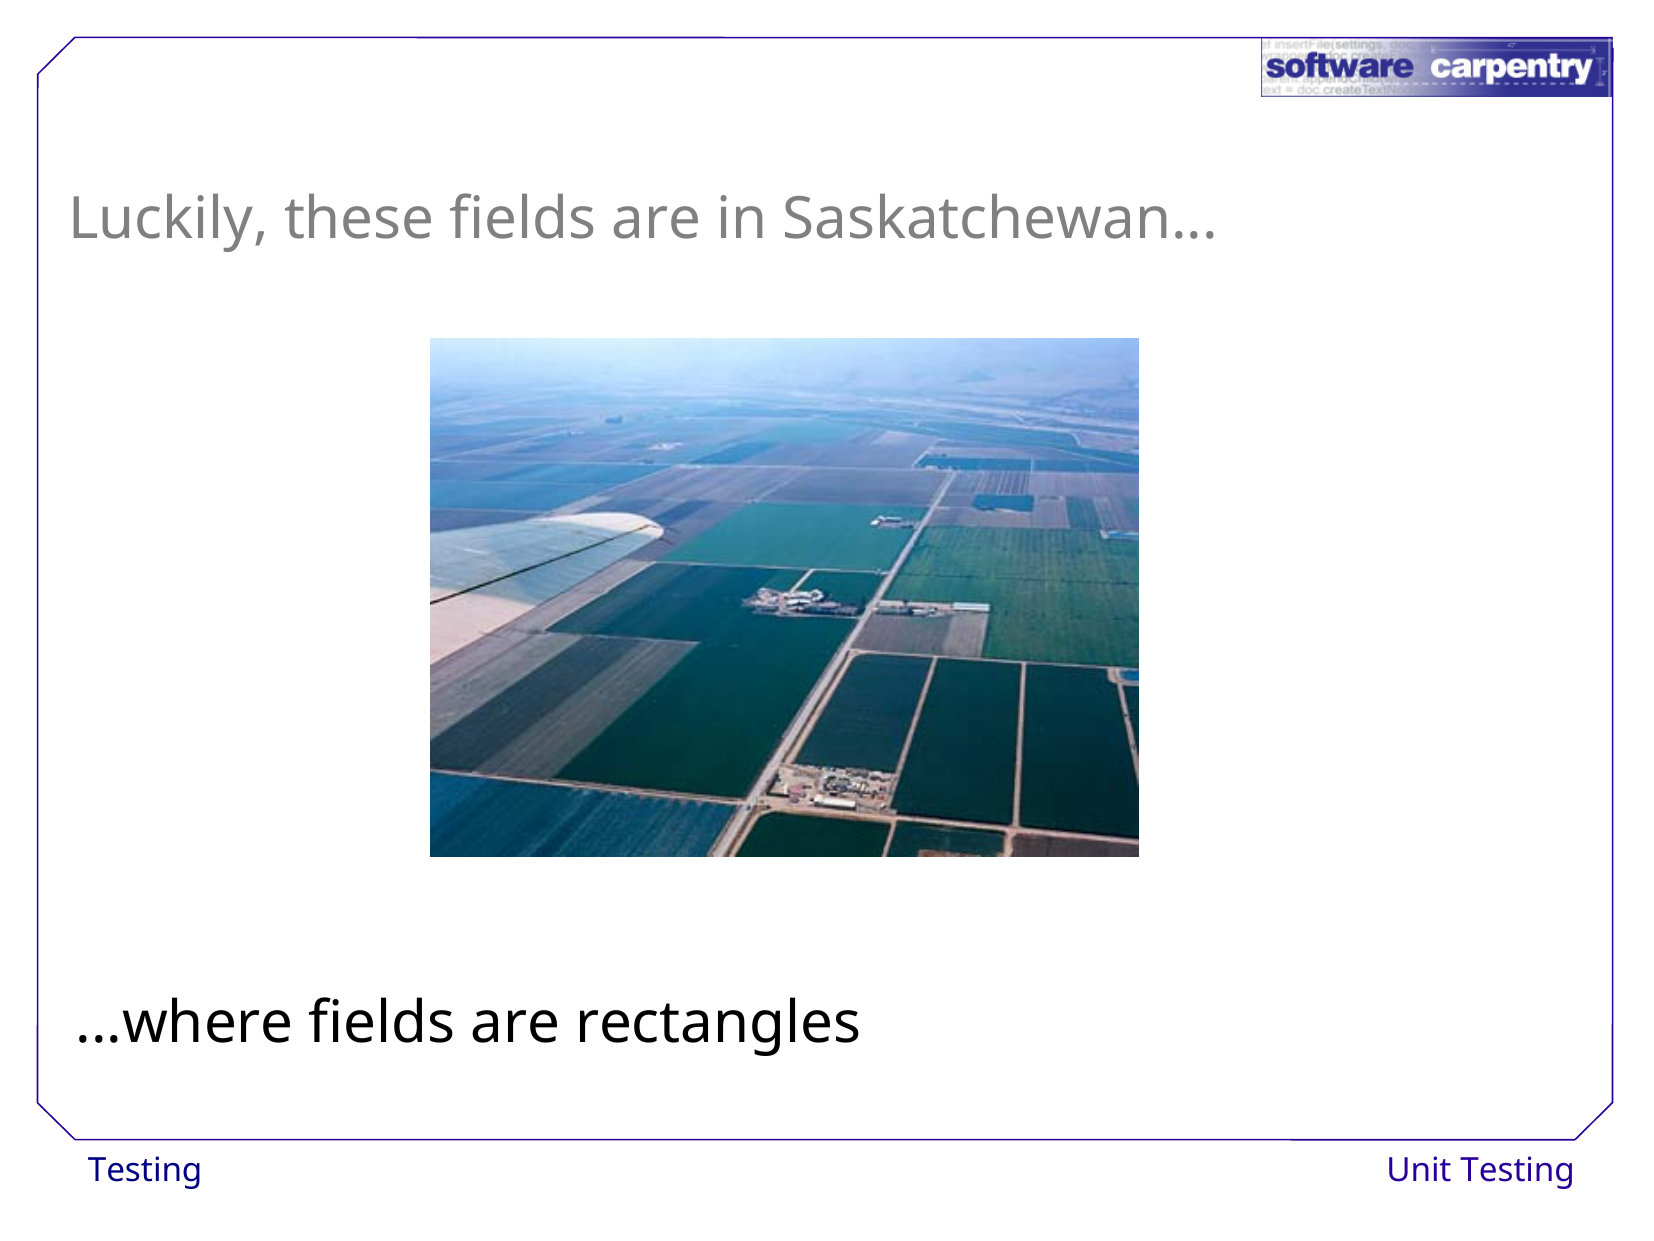

Luckily, these fields are in Saskatchewan...
...where fields are rectangles